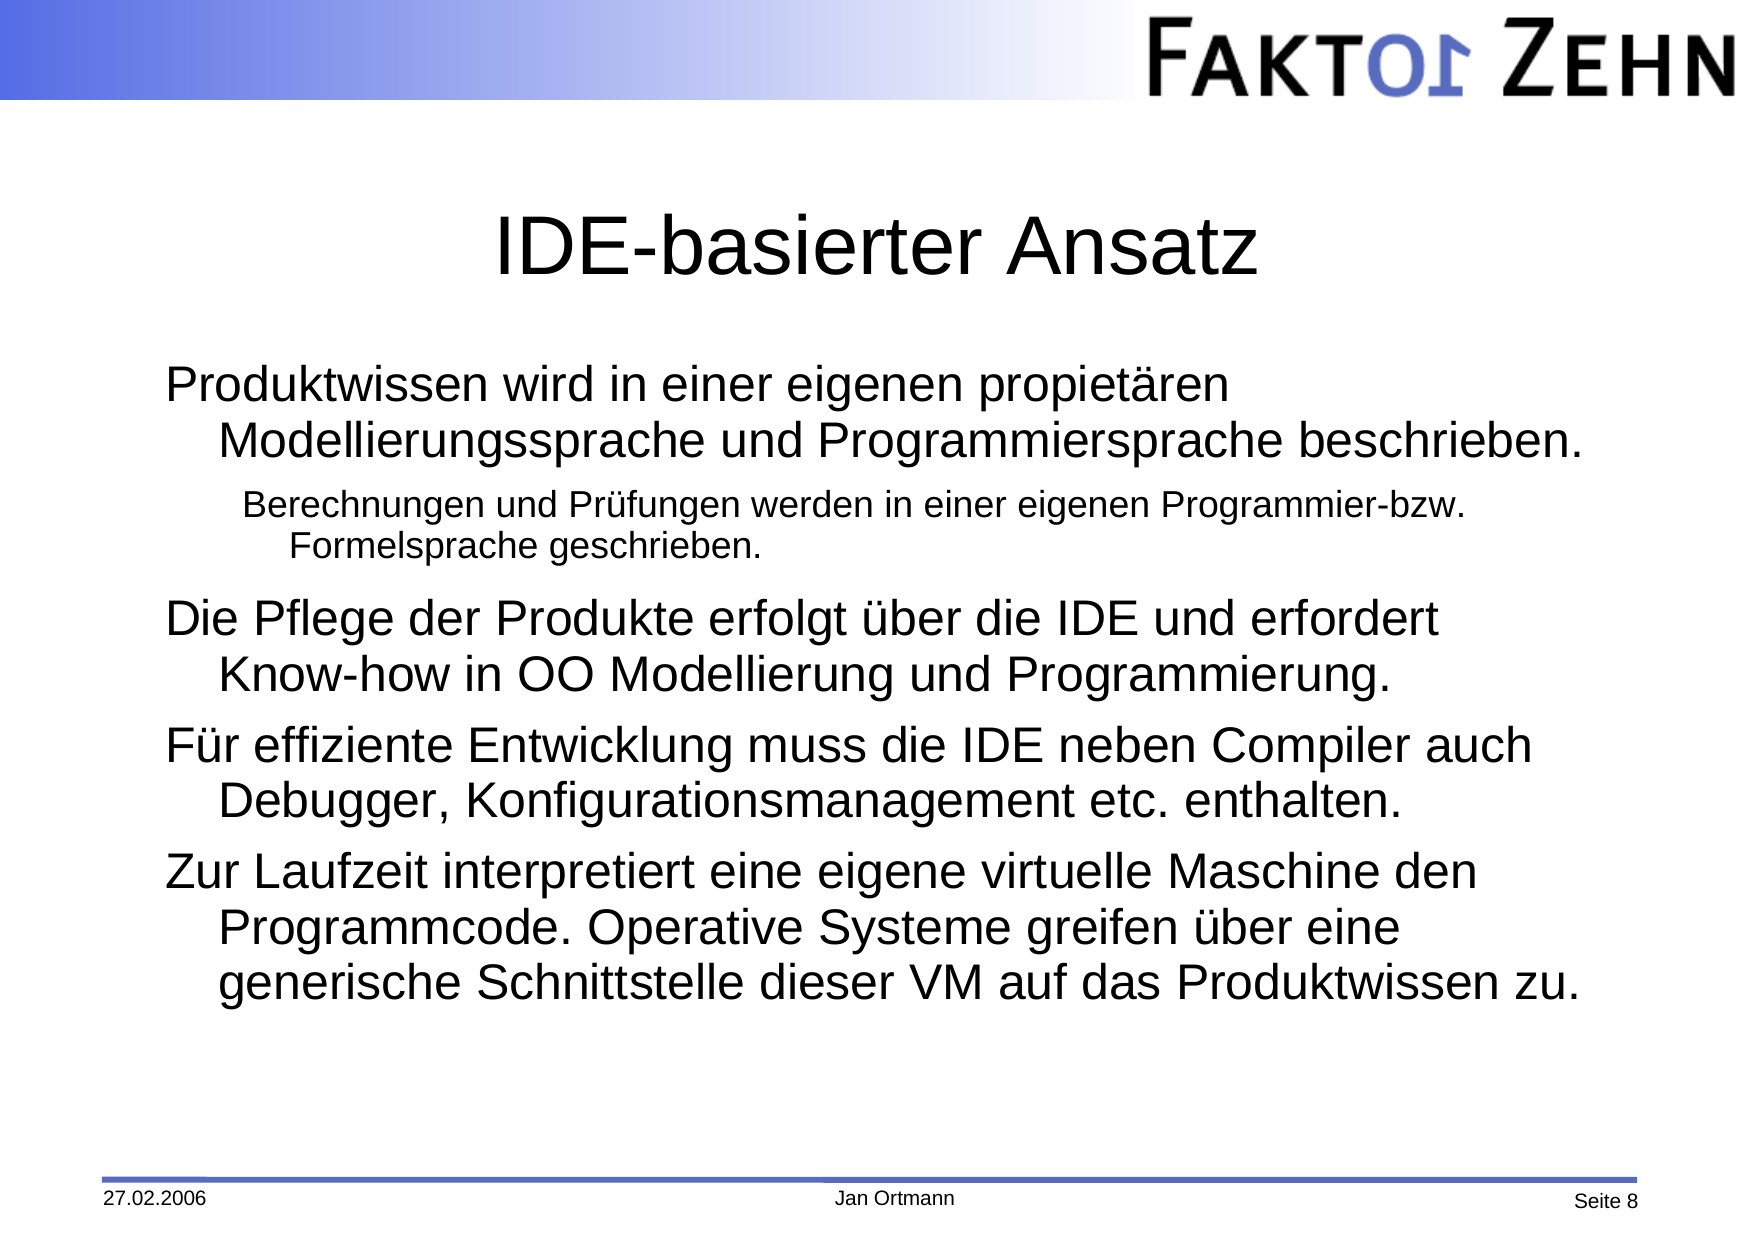

IDE-basierter Ansatz
# Produktwissen wird in einer eigenen propietären Modellierungssprache und Programmiersprache beschrieben.
Berechnungen und Prüfungen werden in einer eigenen Programmier-bzw. Formelsprache geschrieben.
Die Pflege der Produkte erfolgt über die IDE und erfordert Know-how in OO Modellierung und Programmierung.
Für effiziente Entwicklung muss die IDE neben Compiler auch Debugger, Konfigurationsmanagement etc. enthalten.
Zur Laufzeit interpretiert eine eigene virtuelle Maschine den Programmcode. Operative Systeme greifen über eine generische Schnittstelle dieser VM auf das Produktwissen zu.